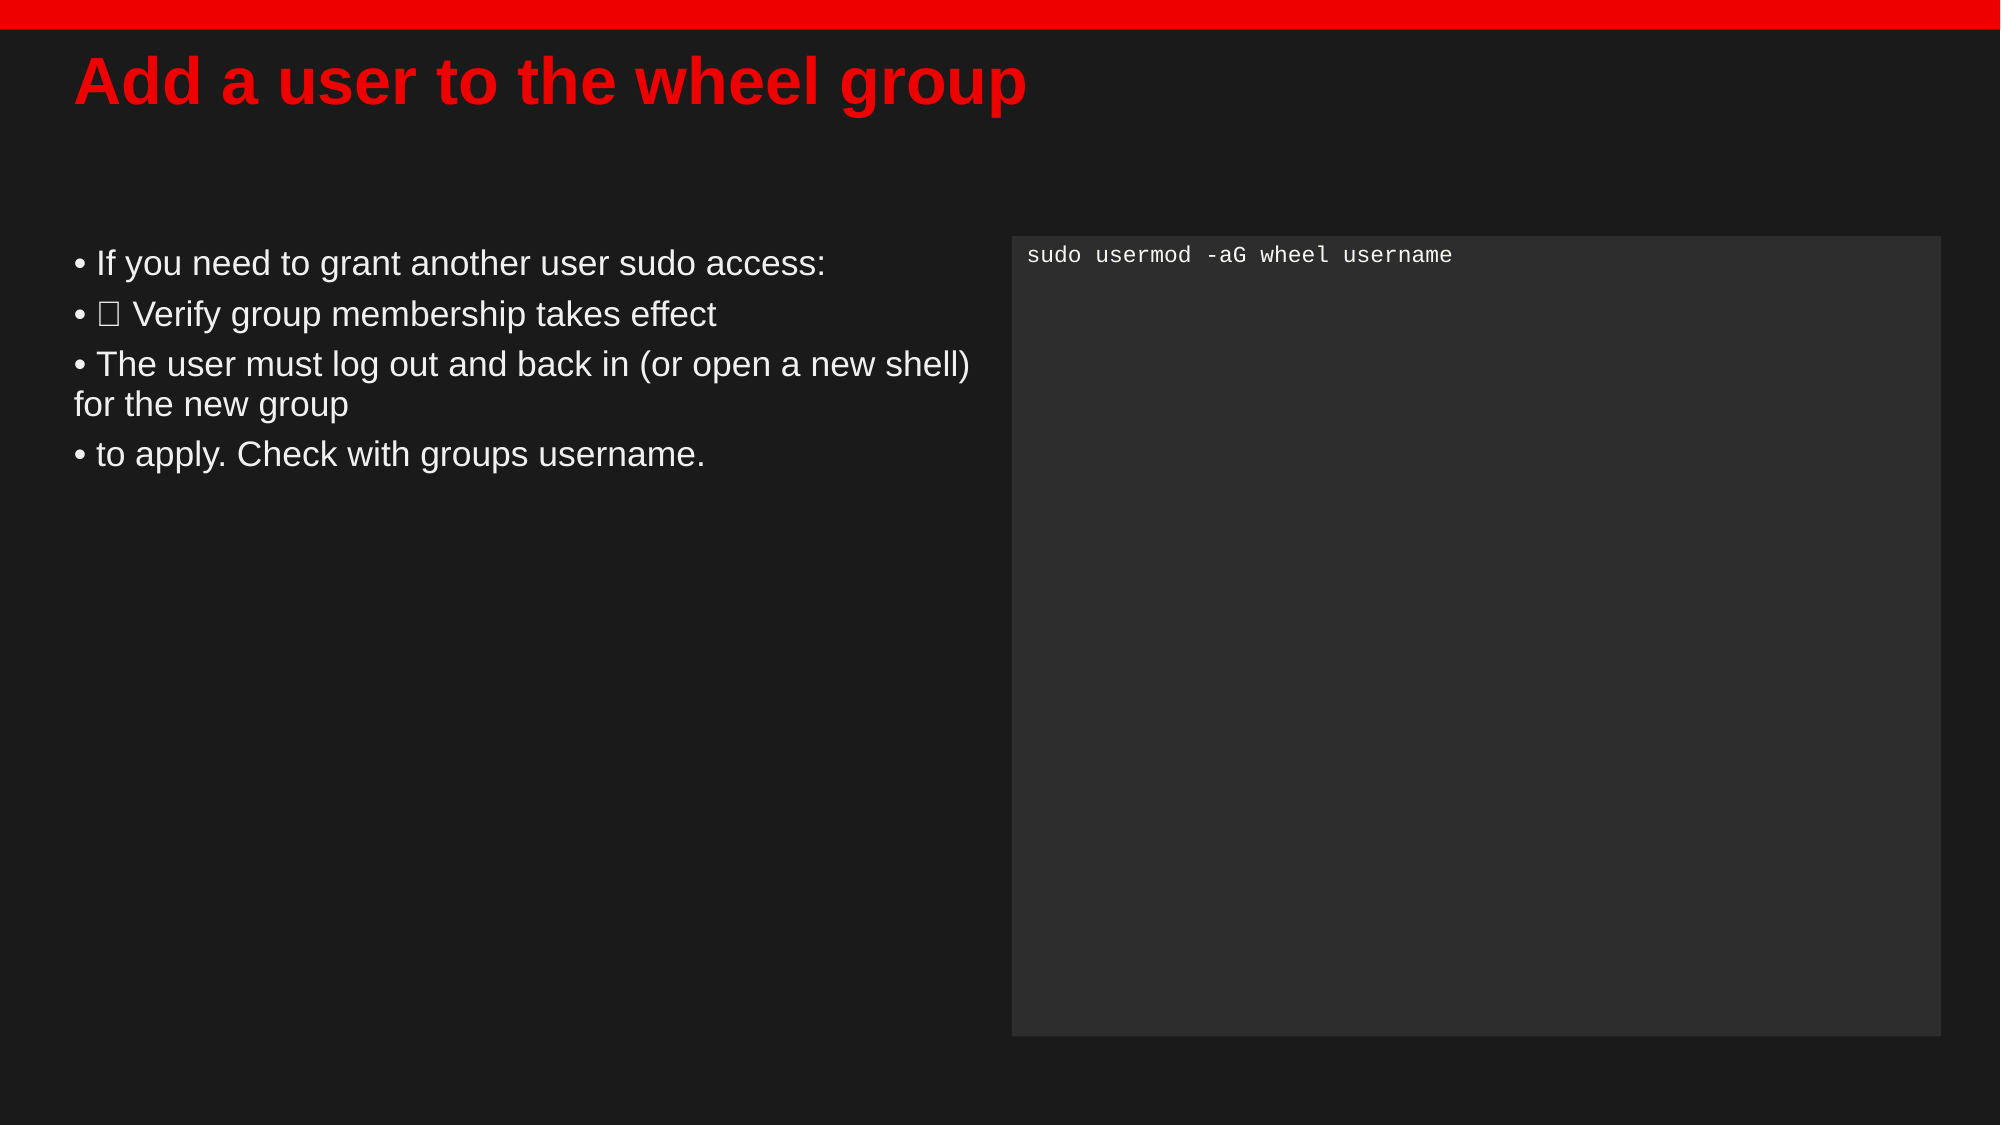

Add a user to the wheel group
• If you need to grant another user sudo access:
• 💡 Verify group membership takes effect
• The user must log out and back in (or open a new shell) for the new group
• to apply. Check with groups username.
sudo usermod -aG wheel username